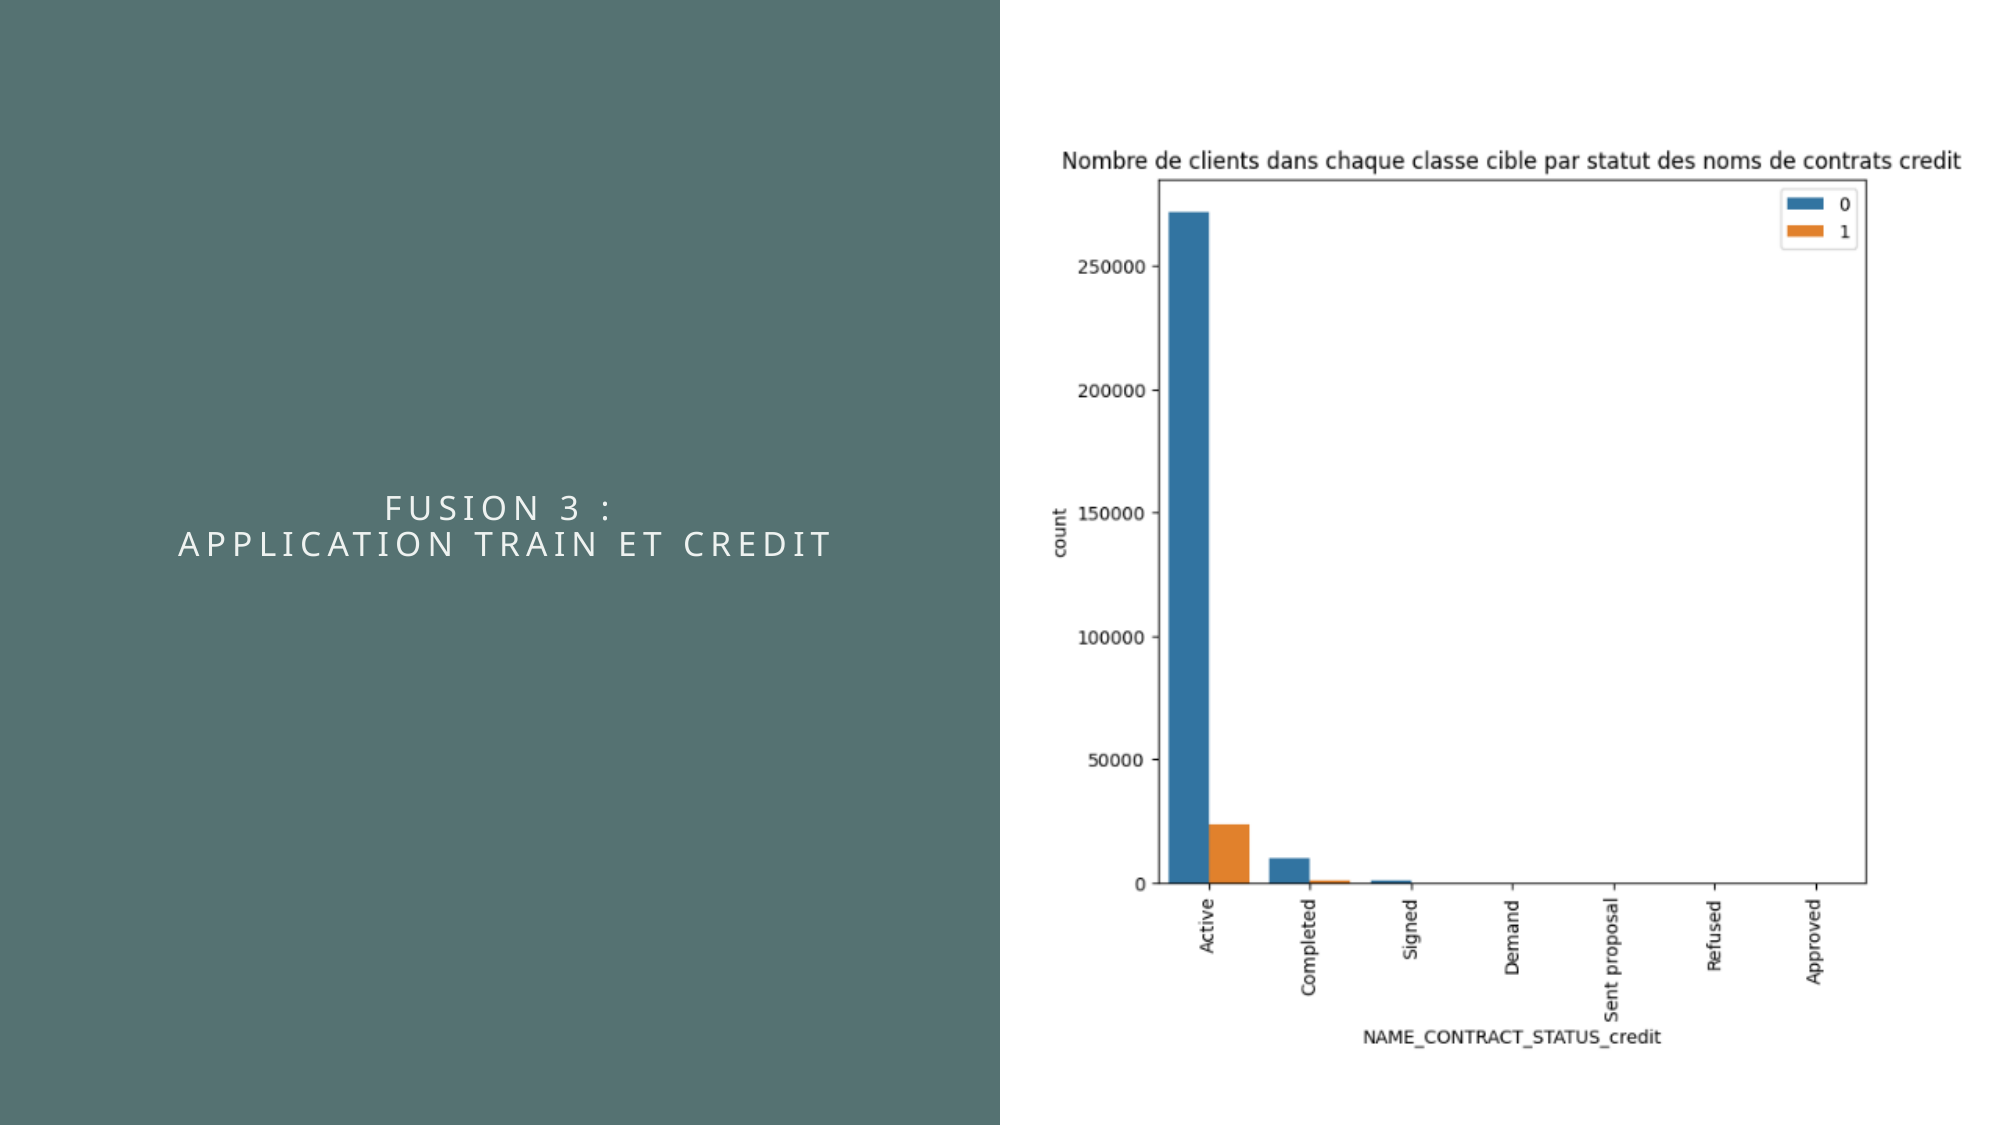

# Fusion 3 : Application train et Credit